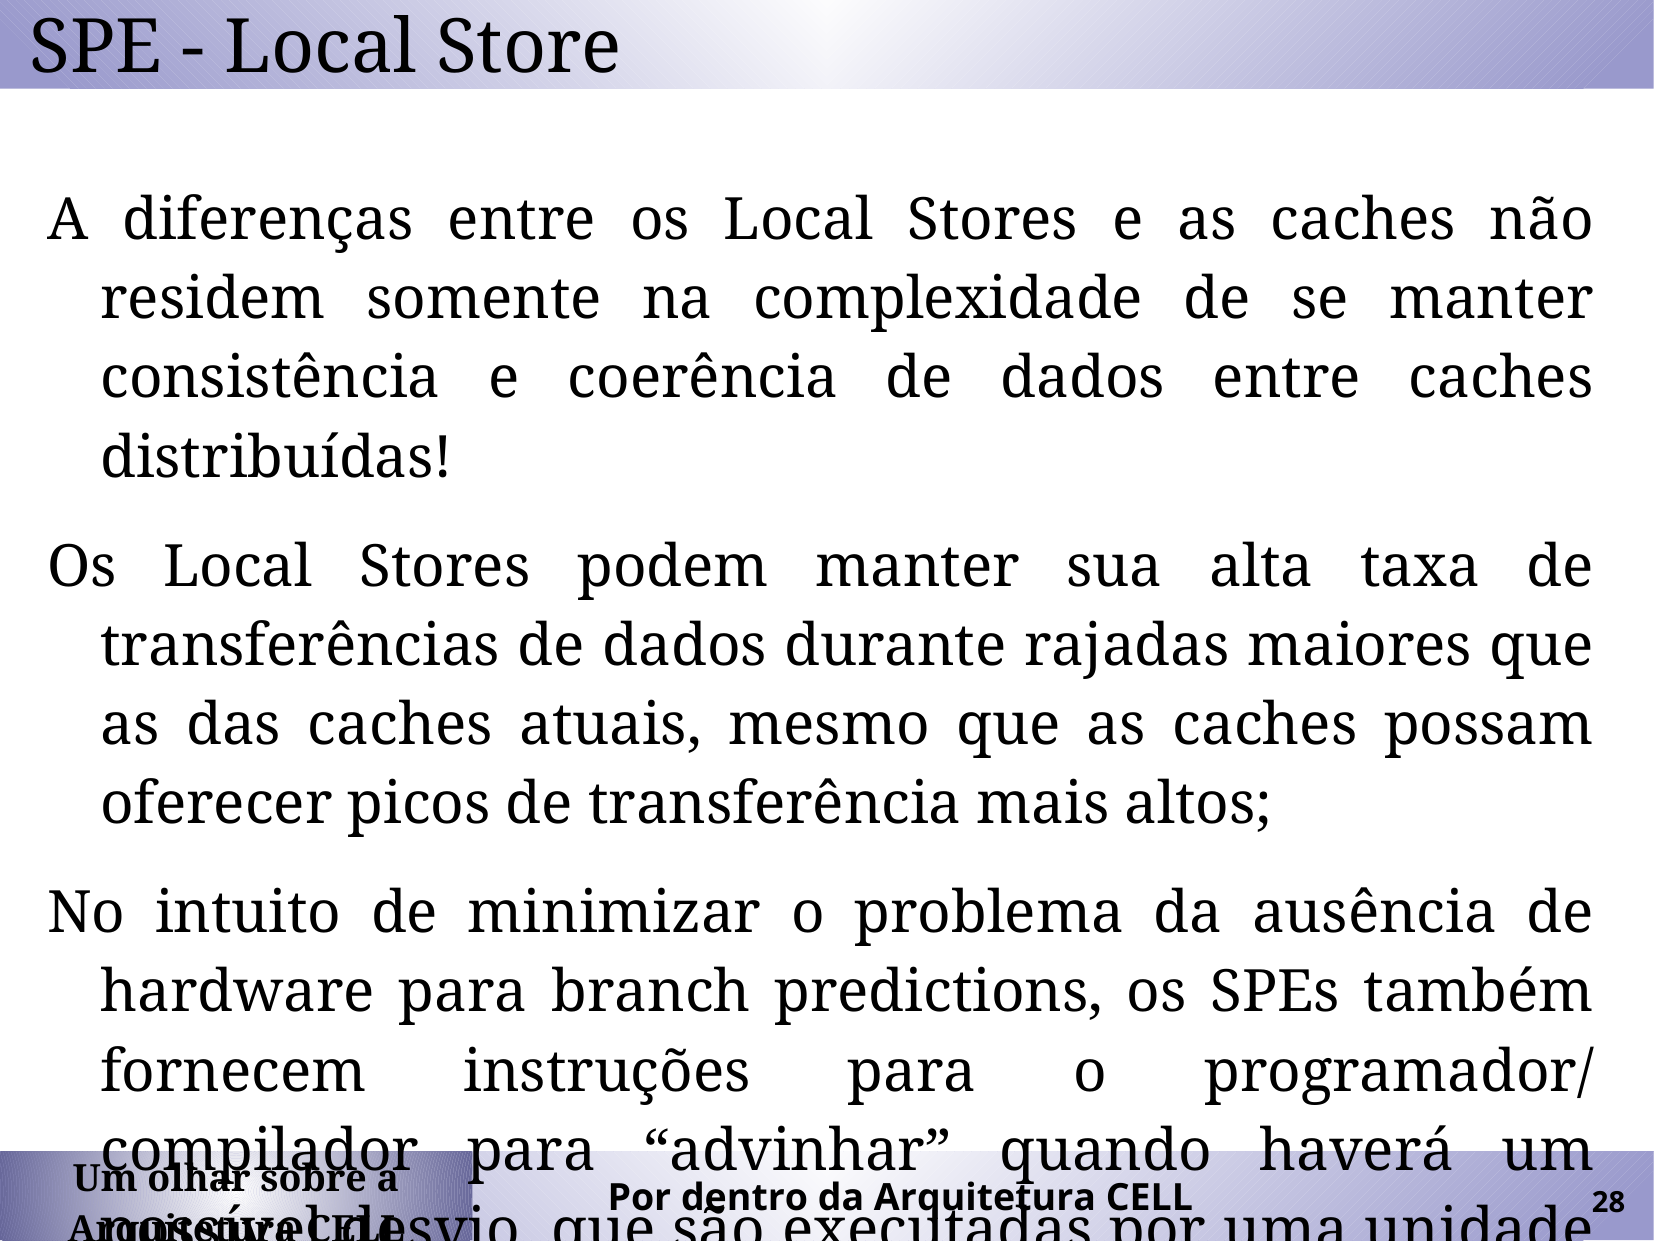

# SPE - Local Store
A diferenças entre os Local Stores e as caches não residem somente na complexidade de se manter consistência e coerência de dados entre caches distribuídas!
Os Local Stores podem manter sua alta taxa de transferências de dados durante rajadas maiores que as das caches atuais, mesmo que as caches possam oferecer picos de transferência mais altos;
No intuito de minimizar o problema da ausência de hardware para branch predictions, os SPEs também fornecem instruções para o programador/ compilador para “advinhar” quando haverá um possível desvio, que são executadas por uma unidade dedicada!!!
Dessa maneira, é possível diminuir a penalidade por desvios no pipeline de instruções;
Por dentro da Arquitetura CELL
28